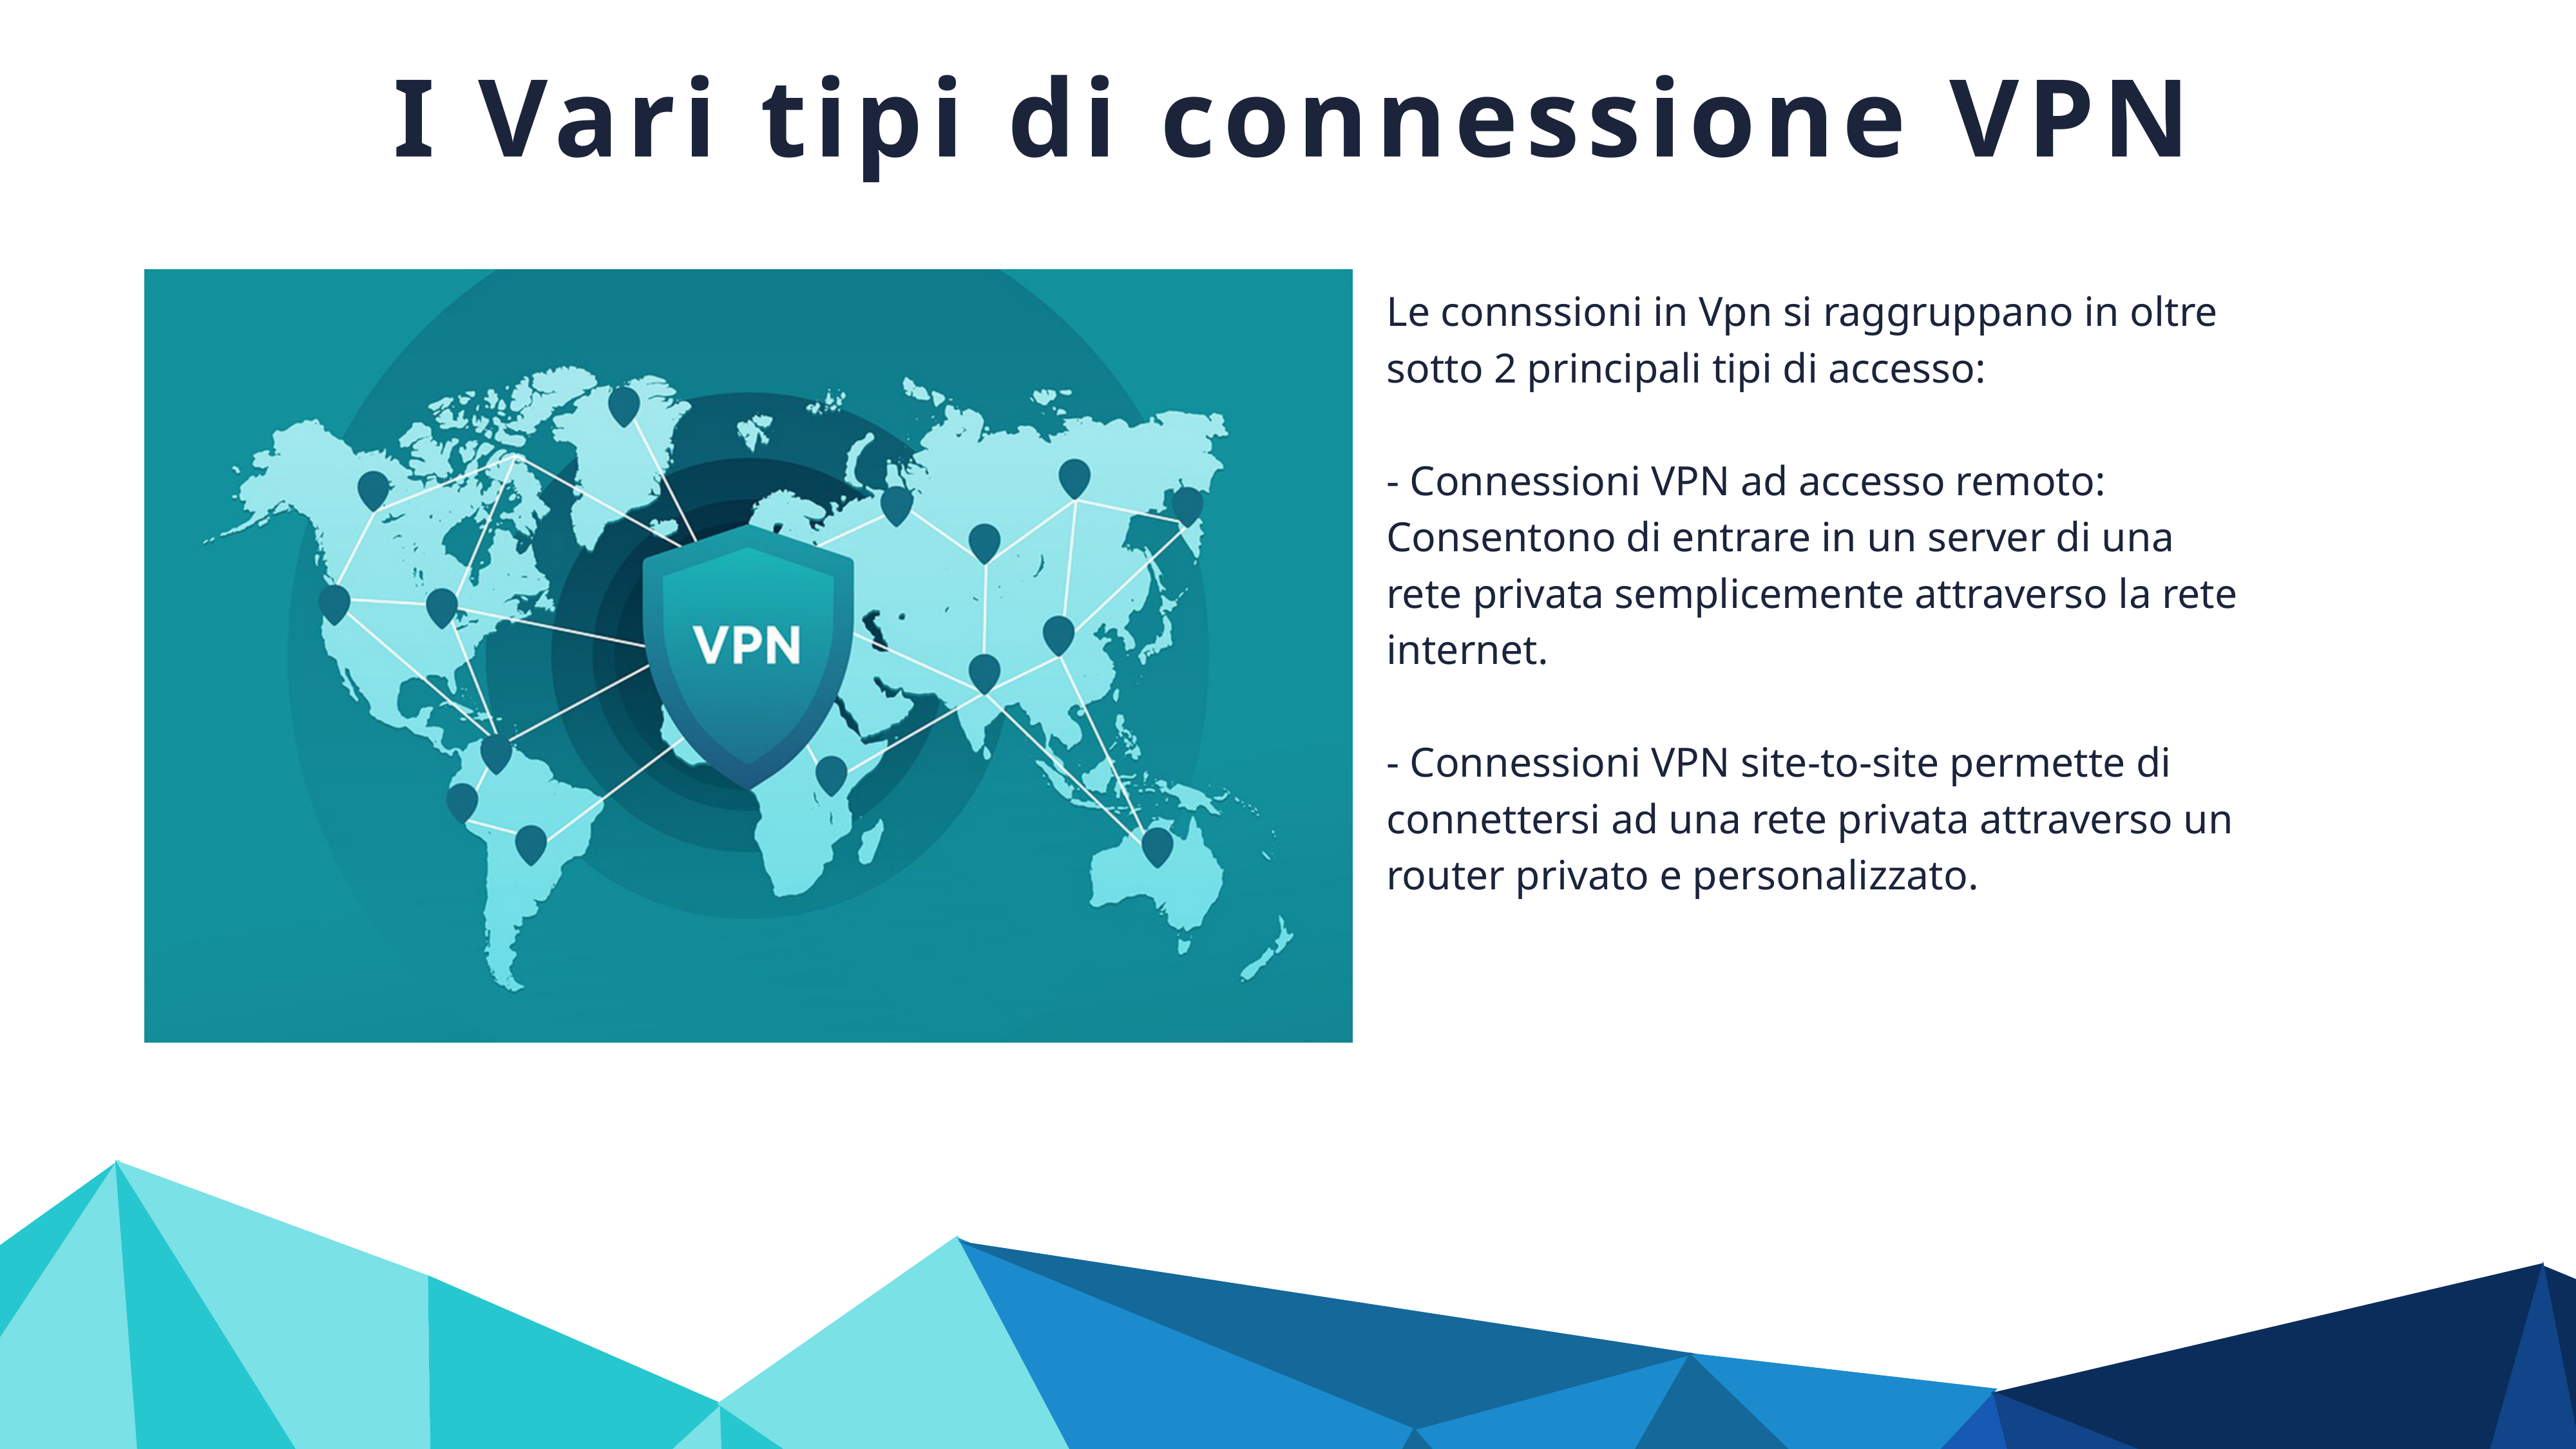

I Vari tipi di connessione VPN
Le connssioni in Vpn si raggruppano in oltre sotto 2 principali tipi di accesso:
- Connessioni VPN ad accesso remoto:
Consentono di entrare in un server di una rete privata semplicemente attraverso la rete internet.
- Connessioni VPN site-to-site permette di connettersi ad una rete privata attraverso un router privato e personalizzato.